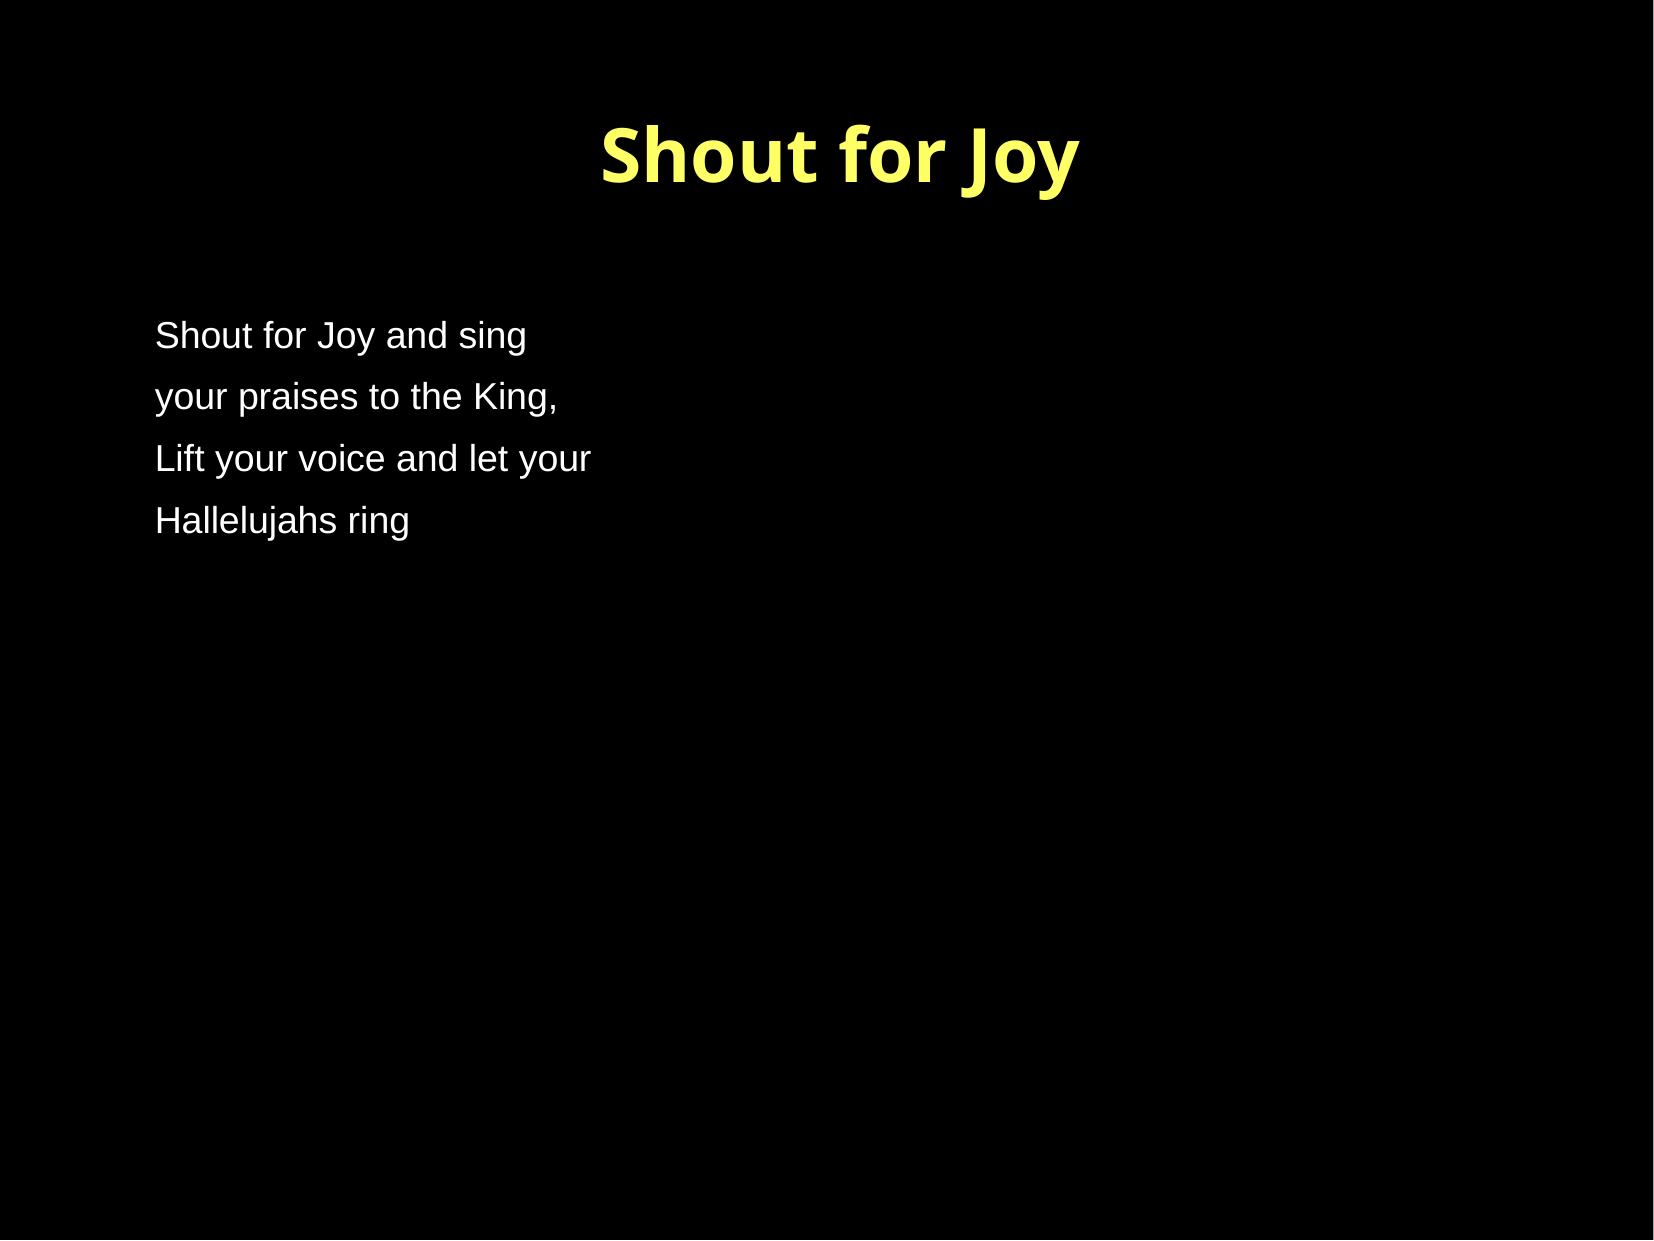

# Shout for Joy
Shout for Joy and sing
your praises to the King,
Lift your voice and let your
Hallelujahs ring